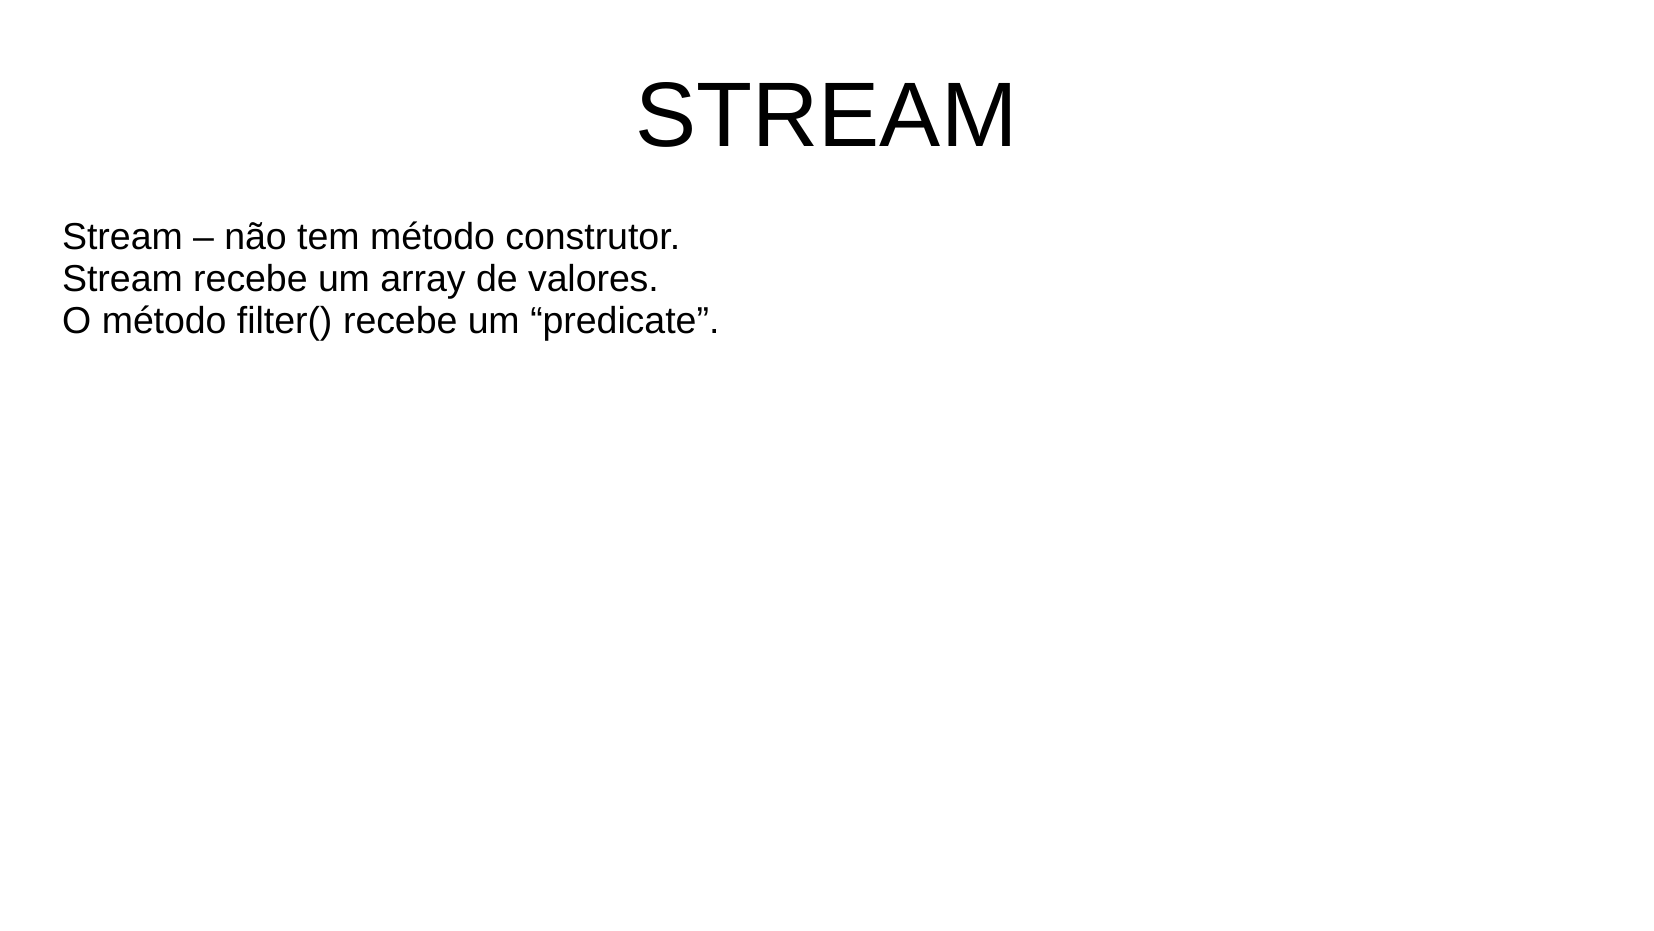

# STREAM
Stream – não tem método construtor.
Stream recebe um array de valores.
O método filter() recebe um “predicate”.